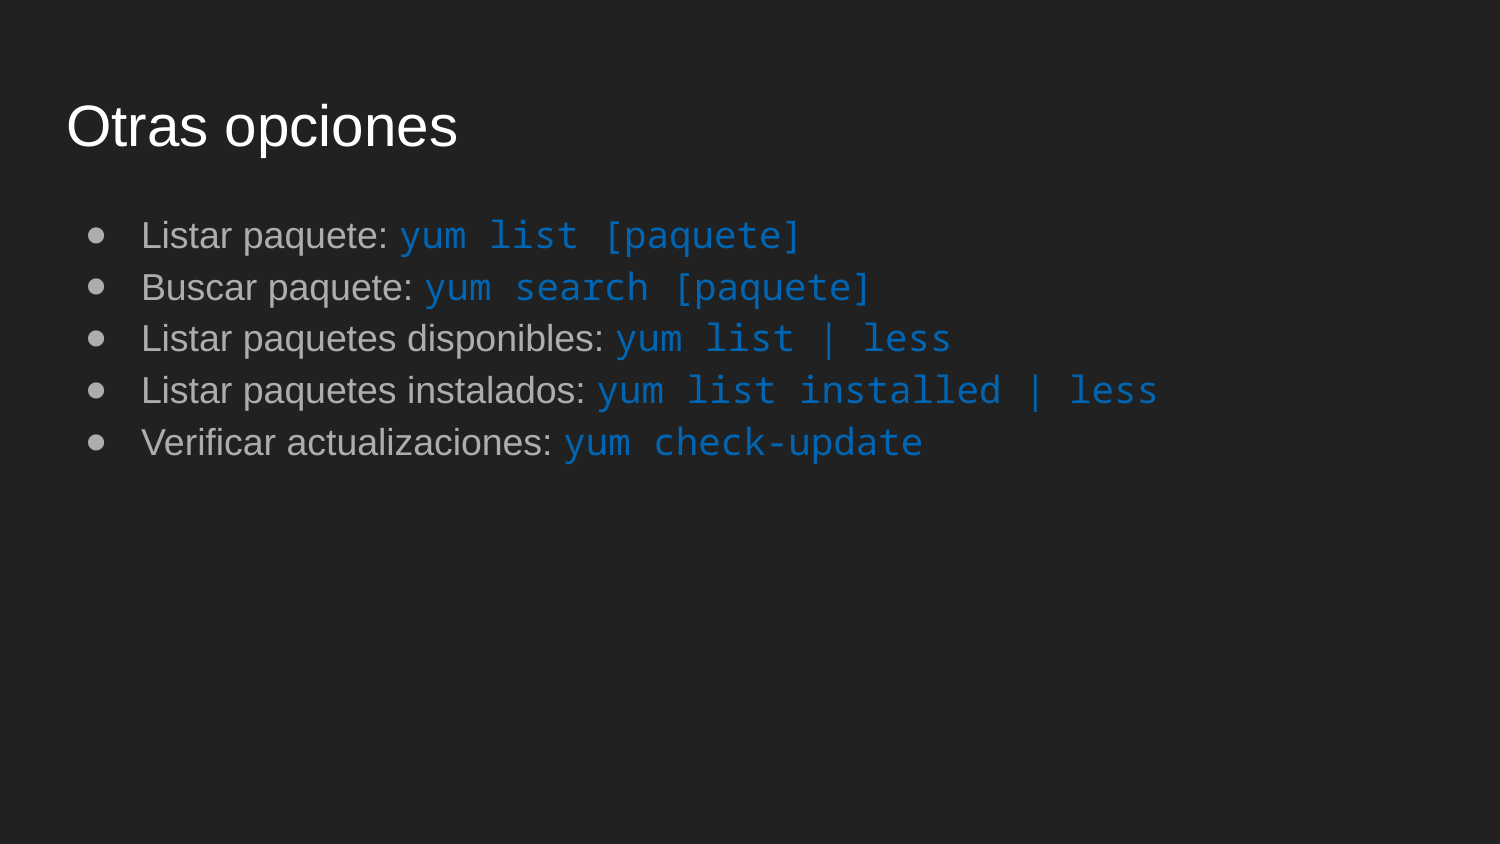

# Otras opciones
Listar paquete: yum list [paquete]
Buscar paquete: yum search [paquete]
Listar paquetes disponibles: yum list | less
Listar paquetes instalados: yum list installed | less
Verificar actualizaciones: yum check-update